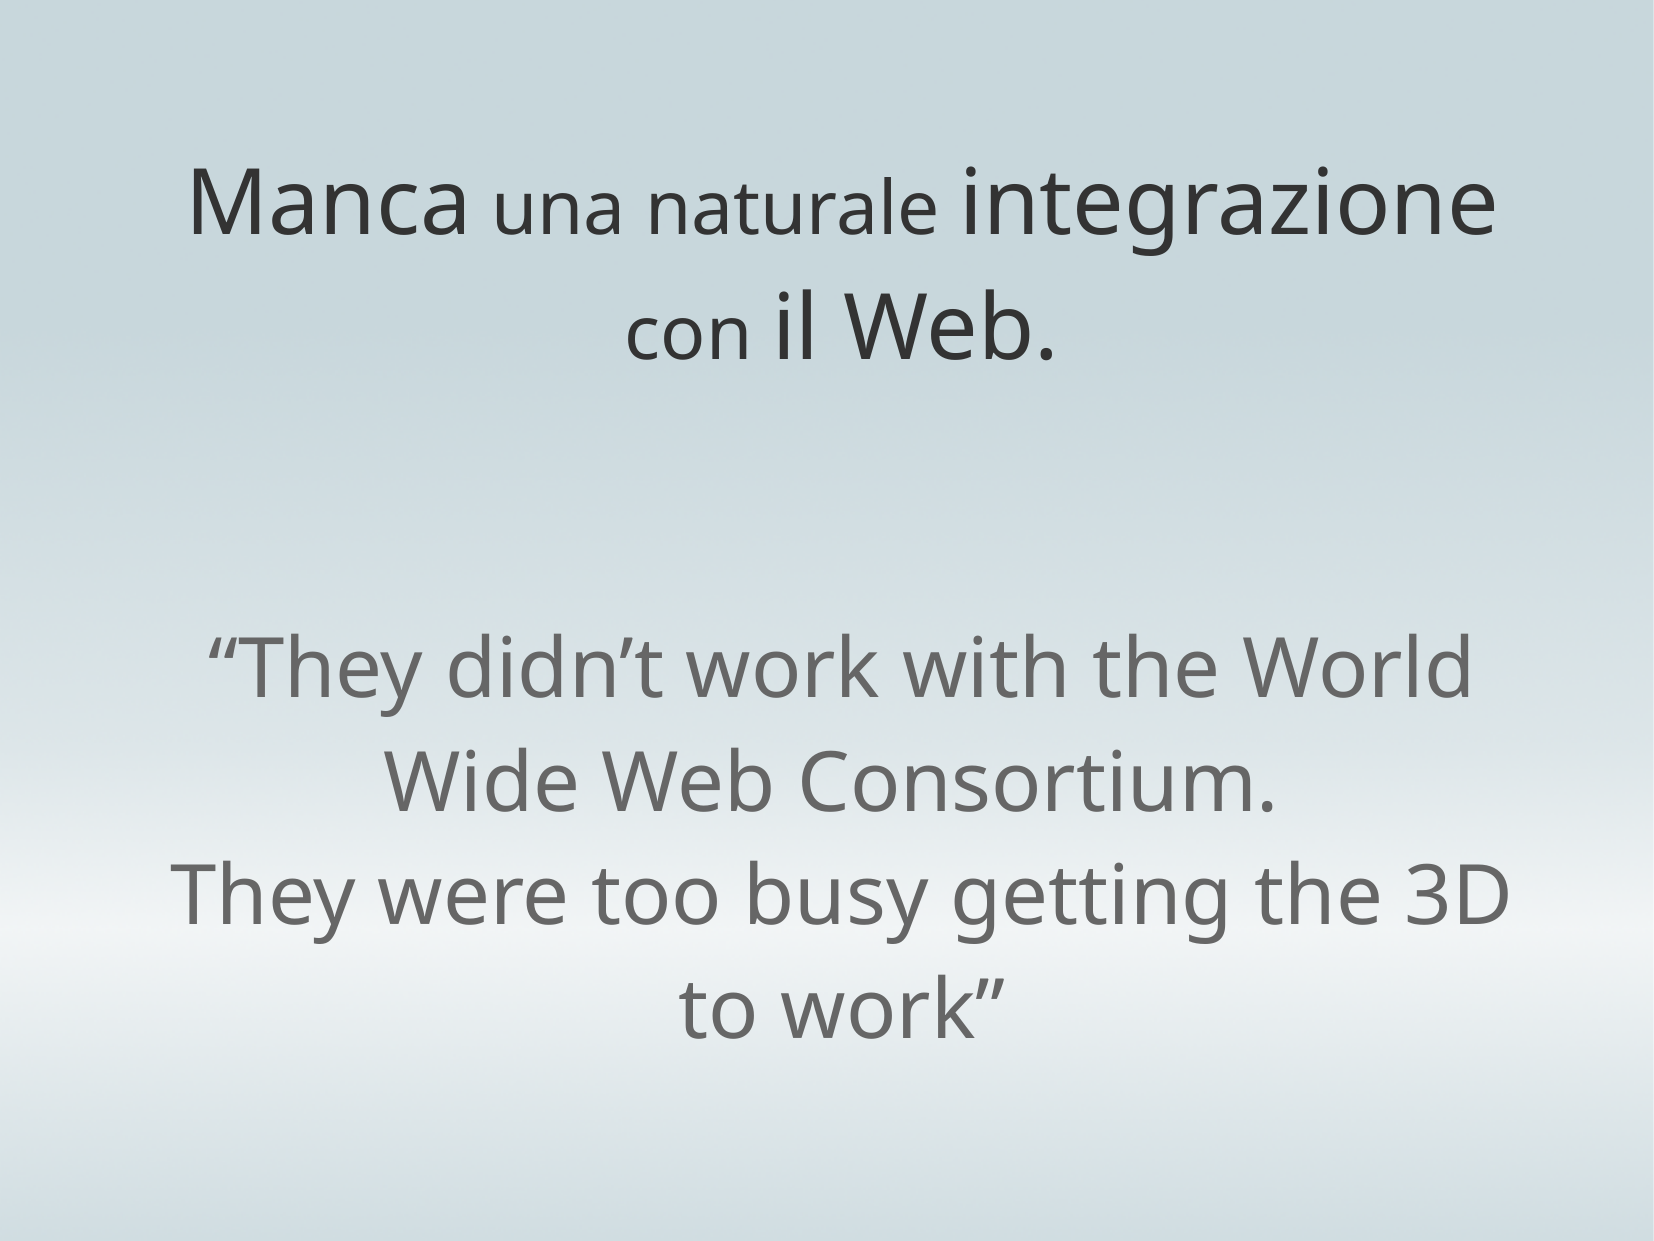

Manca una naturale integrazione con il Web.
“They didn’t work with the World Wide Web Consortium.
They were too busy getting the 3D to work”